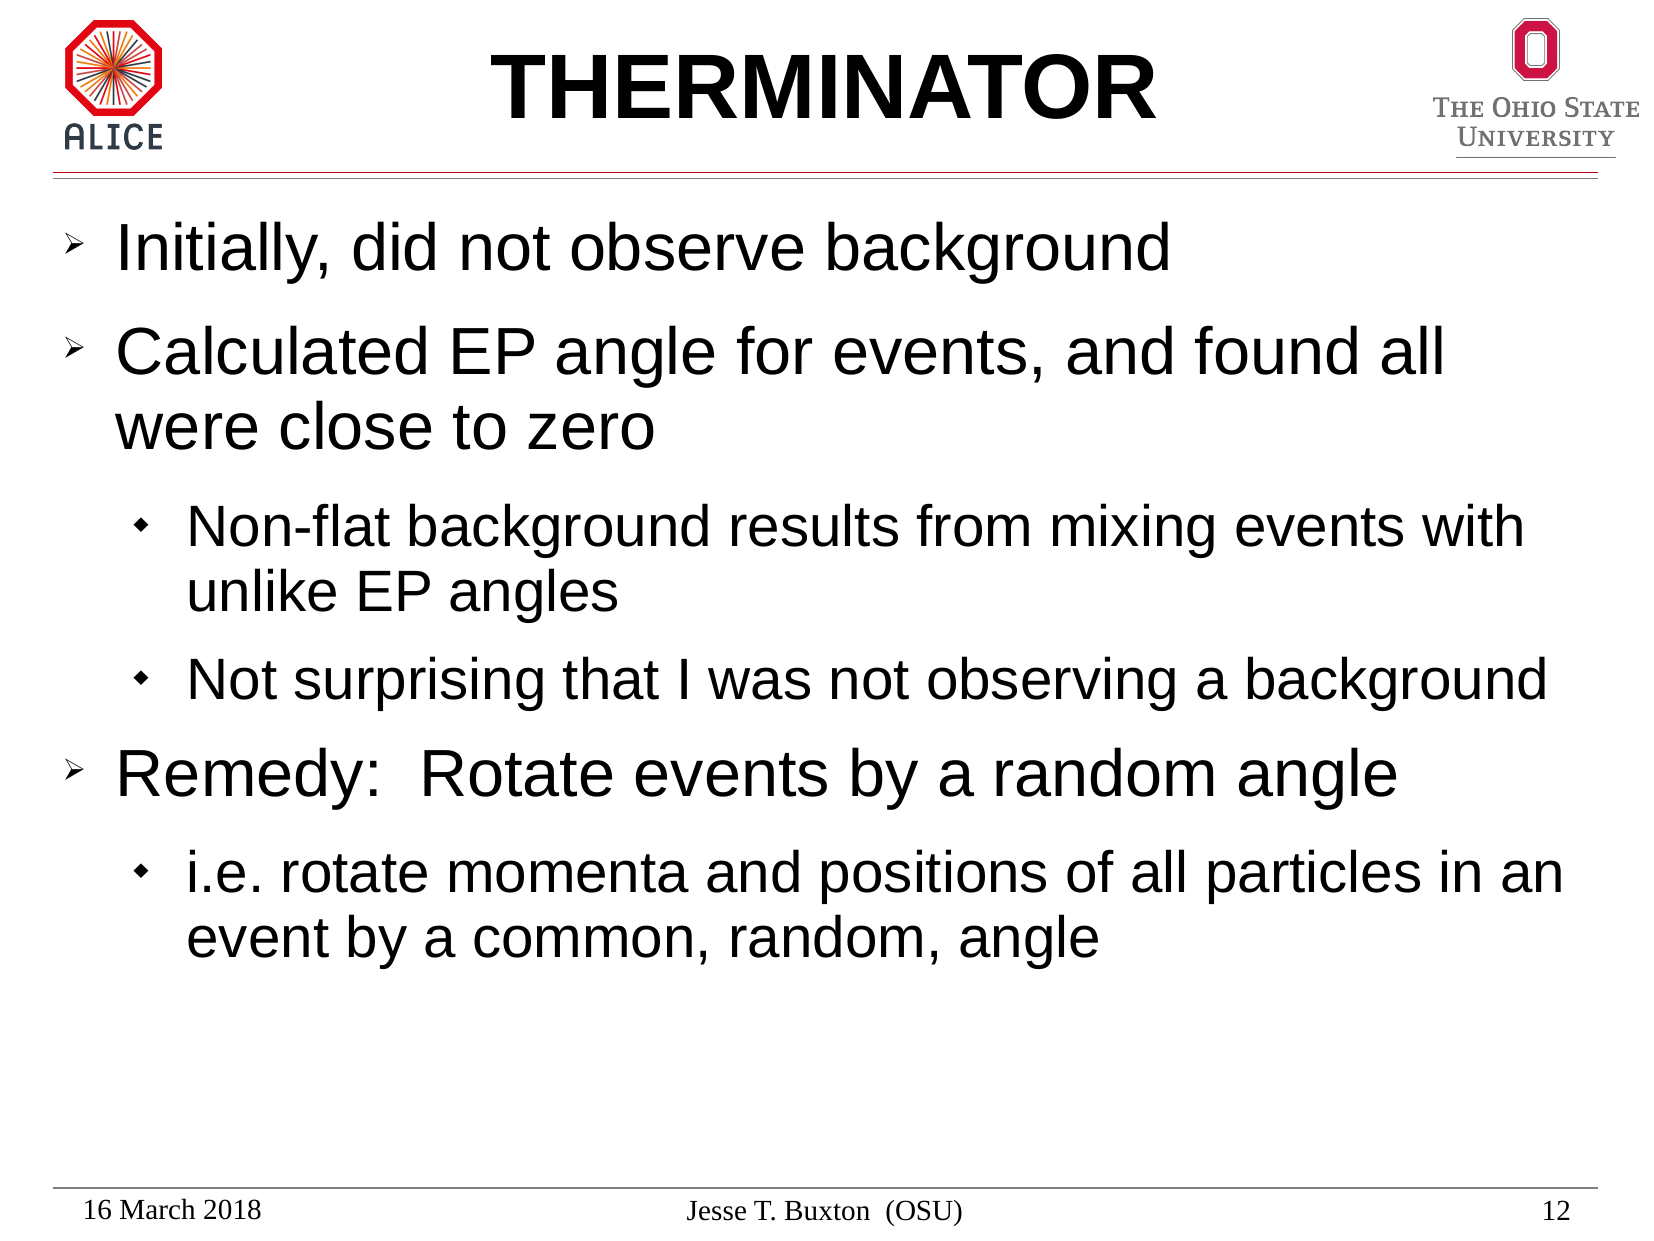

# THERMINATOR
Initially, did not observe background
Calculated EP angle for events, and found all were close to zero
Non-flat background results from mixing events with unlike EP angles
Not surprising that I was not observing a background
Remedy: Rotate events by a random angle
i.e. rotate momenta and positions of all particles in an event by a common, random, angle
16 March 2018
Jesse T. Buxton (OSU)
12